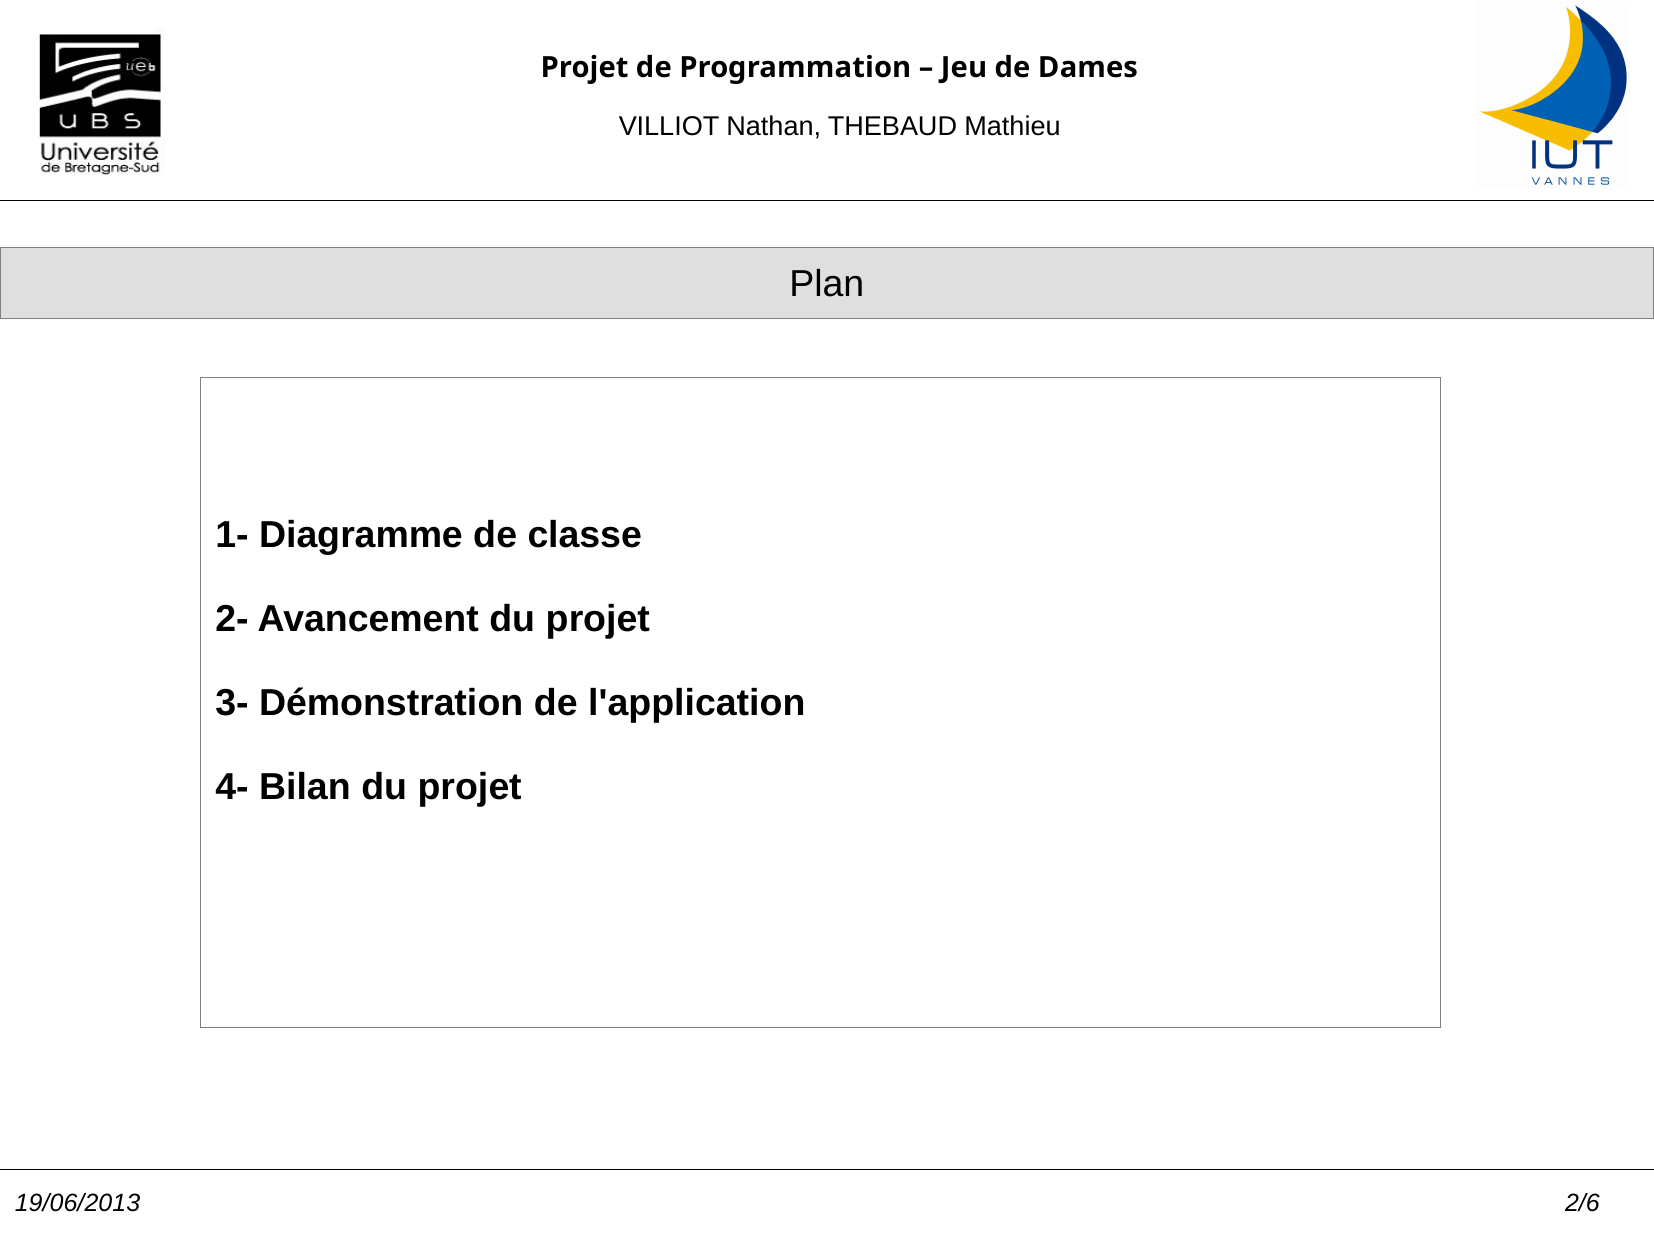

Projet de Programmation – Jeu de Dames
VILLIOT Nathan, THEBAUD Mathieu
Plan
1- Diagramme de classe
2- Avancement du projet
3- Démonstration de l'application
4- Bilan du projet